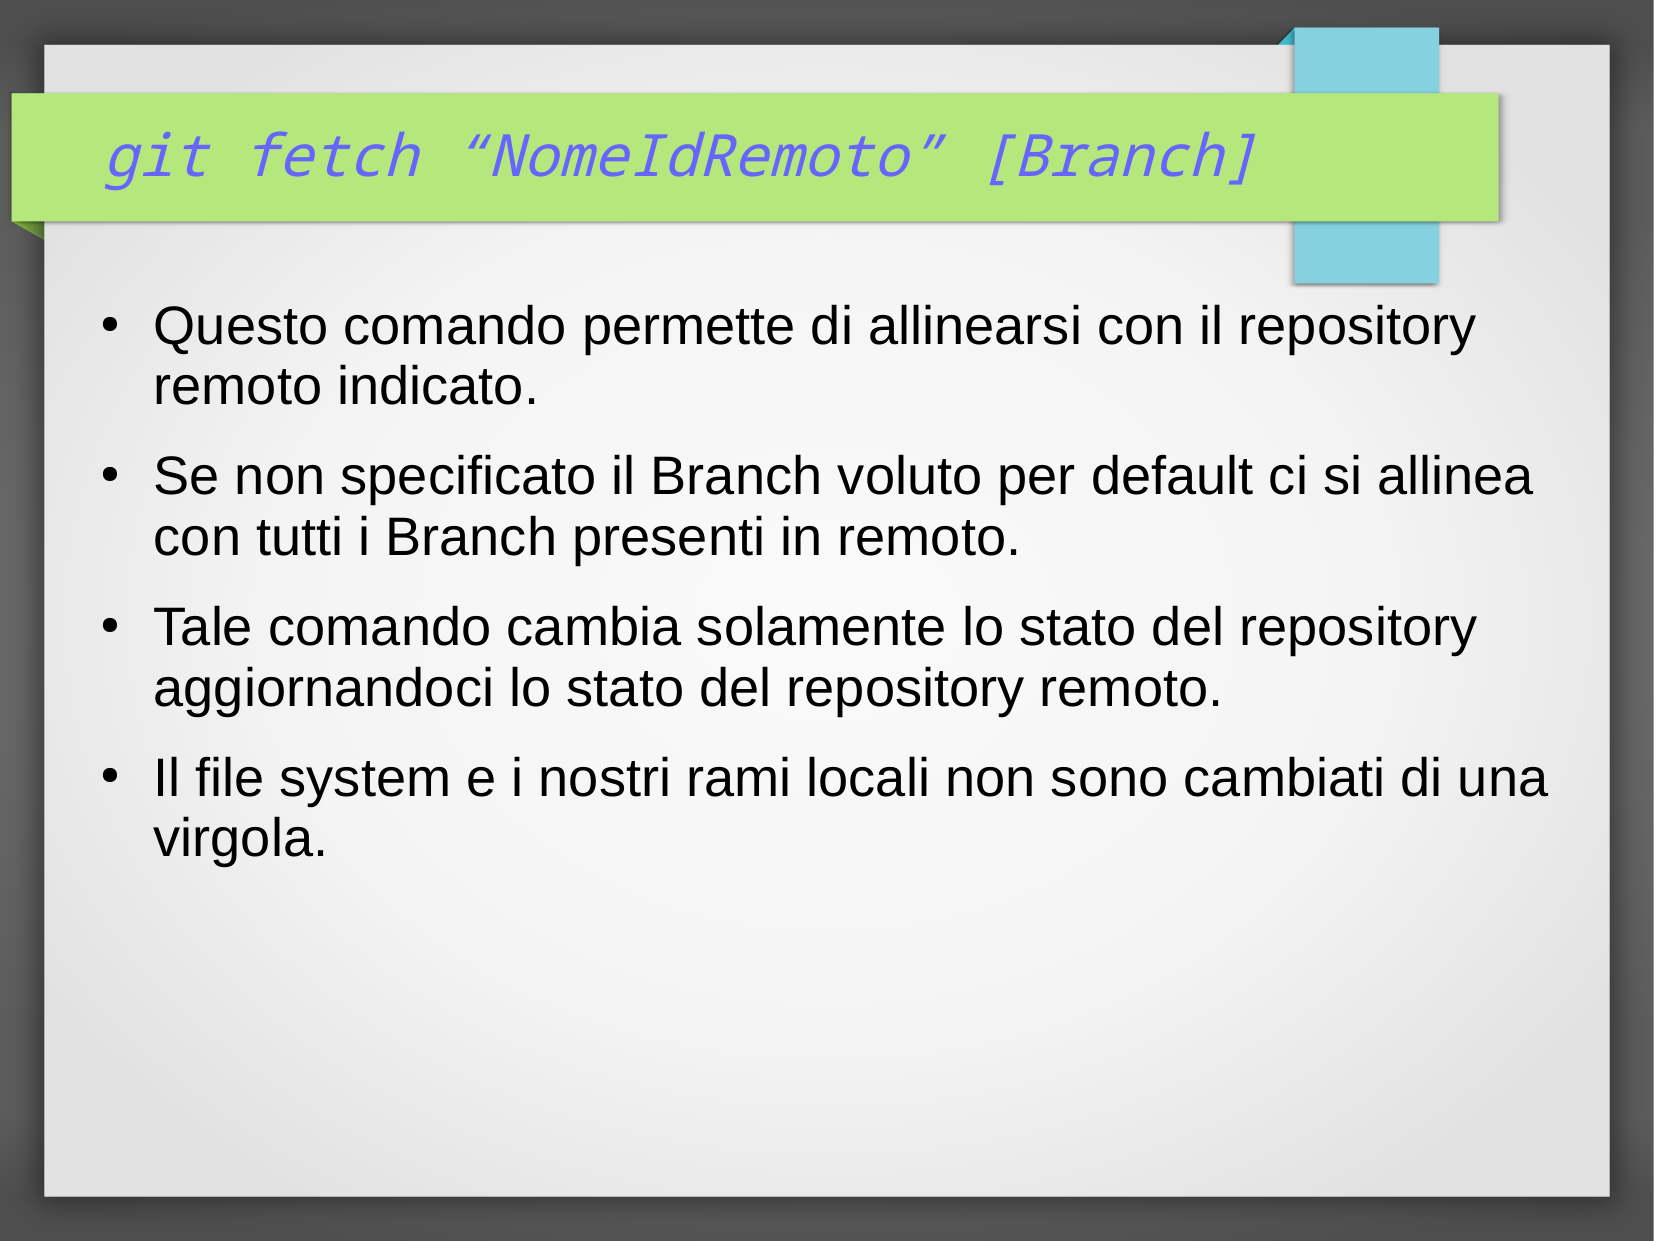

# git fetch “NomeIdRemoto” [Branch]
Questo comando permette di allinearsi con il repository remoto indicato.
Se non specificato il Branch voluto per default ci si allinea con tutti i Branch presenti in remoto.
Tale comando cambia solamente lo stato del repository aggiornandoci lo stato del repository remoto.
Il file system e i nostri rami locali non sono cambiati di una virgola.